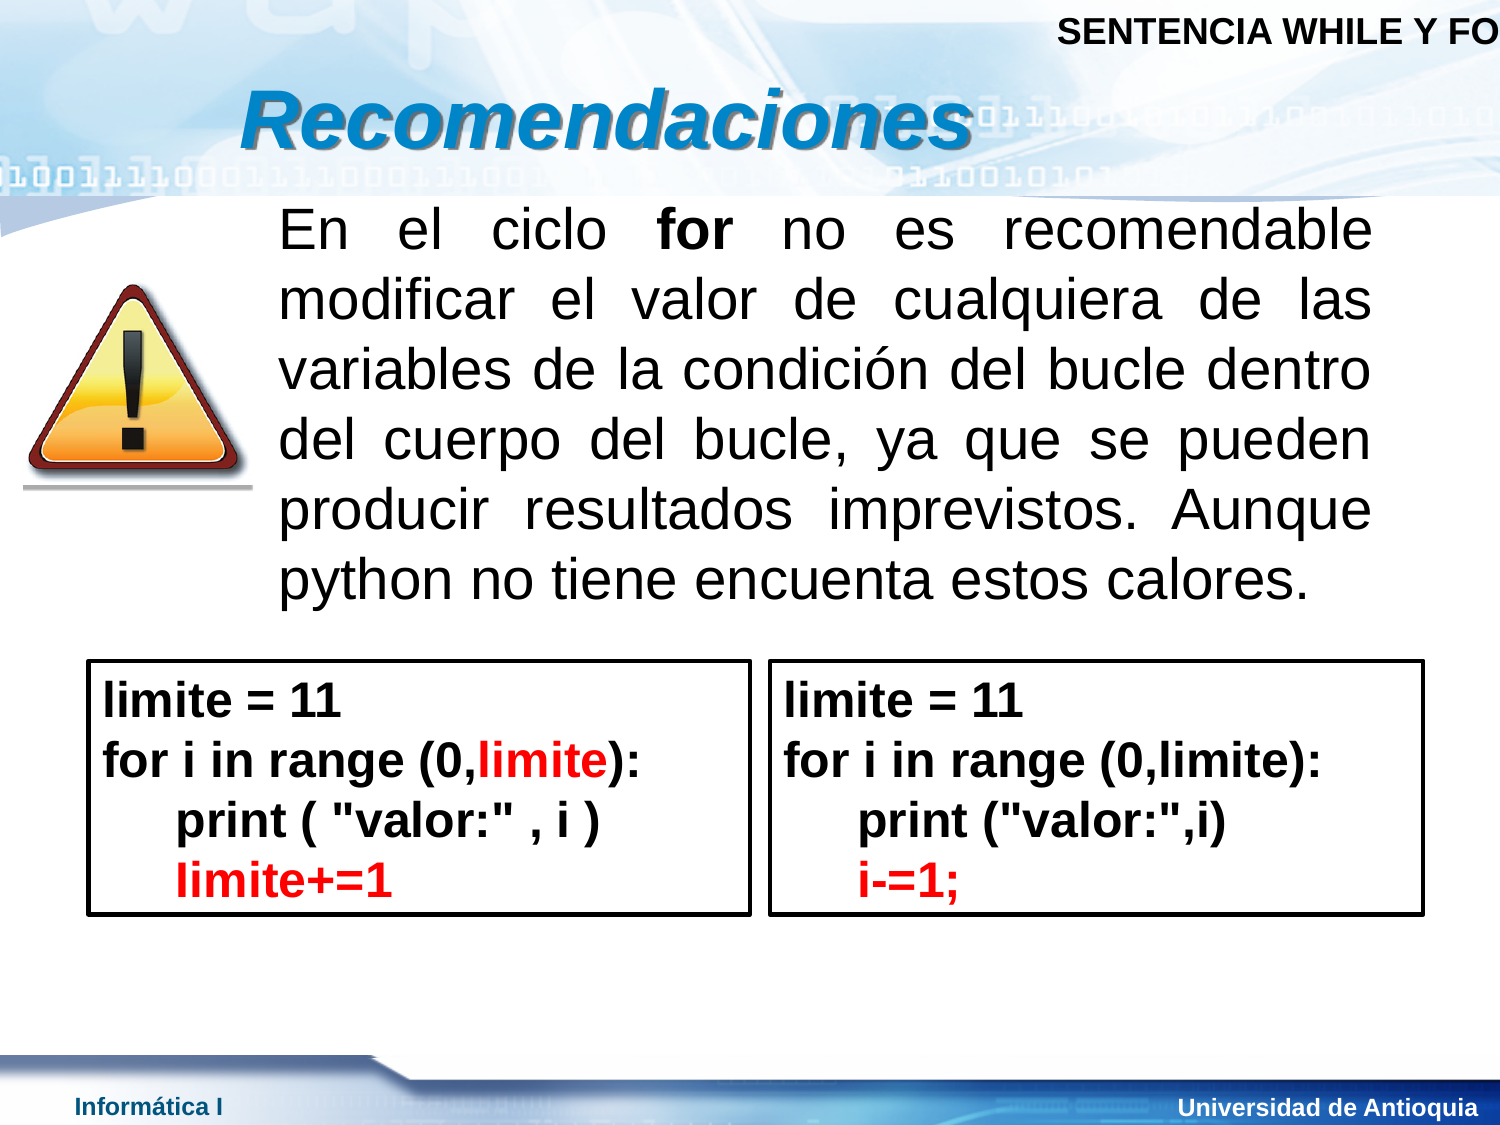

SENTENCIA WHILE Y FOR
# Recomendaciones
En el ciclo for no es recomendable modificar el valor de cualquiera de las variables de la condición del bucle dentro del cuerpo del bucle, ya que se pueden producir resultados imprevistos. Aunque python no tiene encuenta estos calores.
limite = 11
for i in range (0,limite):
	print ( "valor:" , i )
	Iimite+=1
limite = 11
for i in range (0,limite):
	print ("valor:",i)
	i-=1;